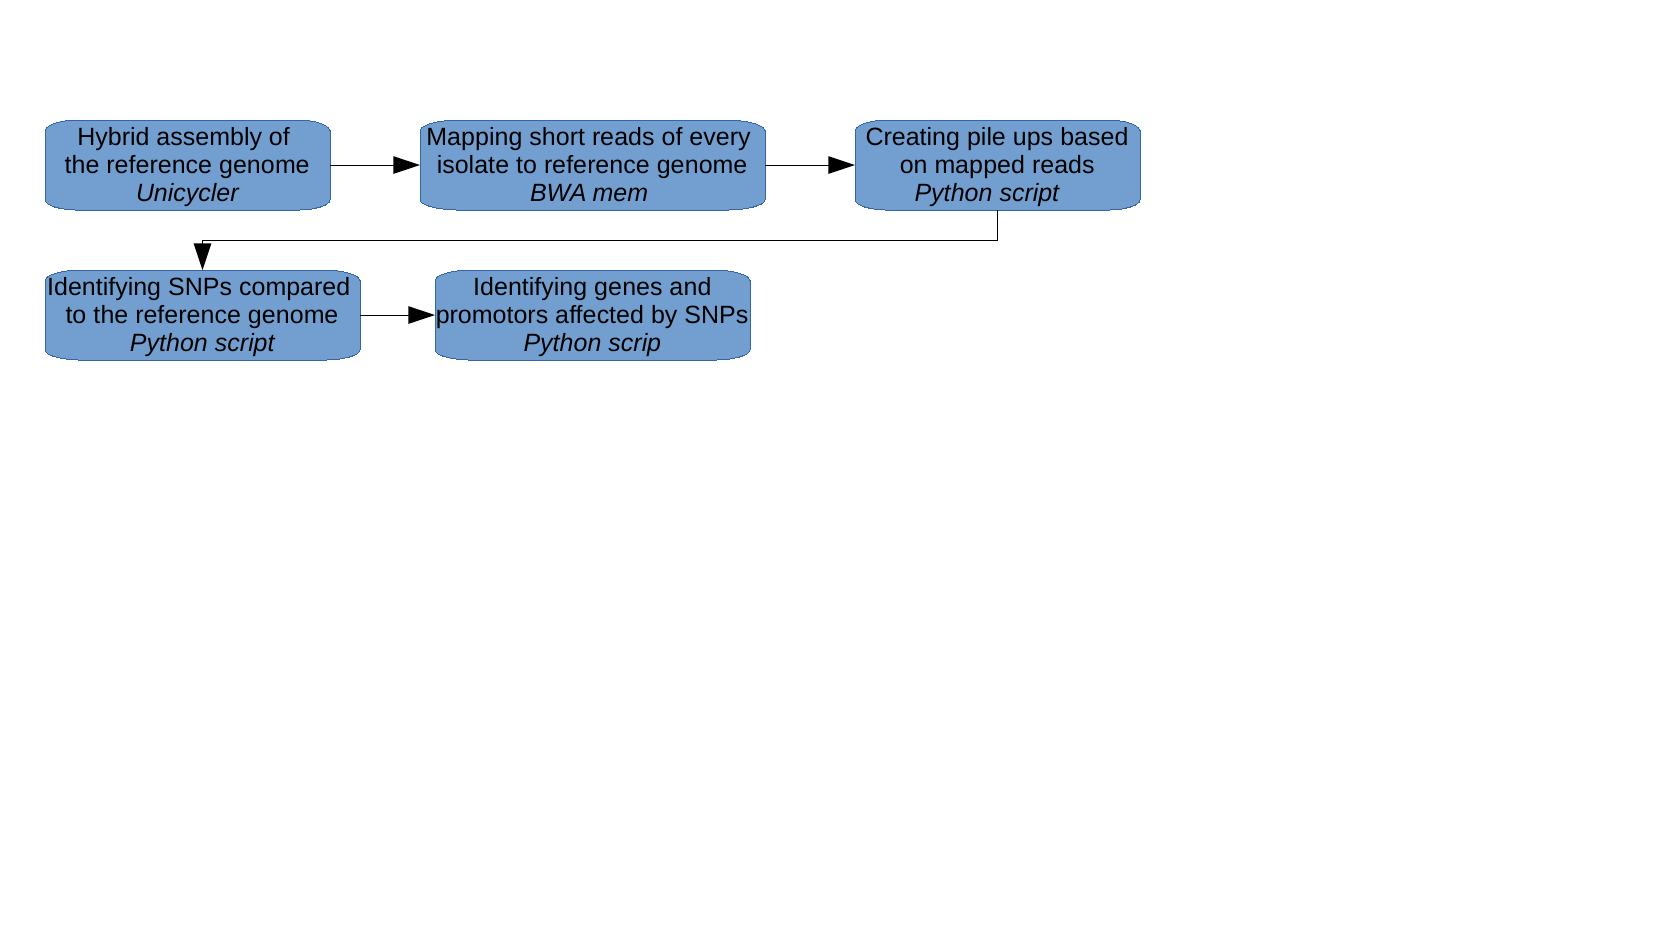

Hybrid assembly of
the reference genome
Unicycler
Mapping short reads of every
isolate to reference genome
BWA mem
Creating pile ups based
on mapped reads
Python script
Identifying SNPs compared
to the reference genome
Python script
Identifying genes and
promotors affected by SNPs
Python scrip